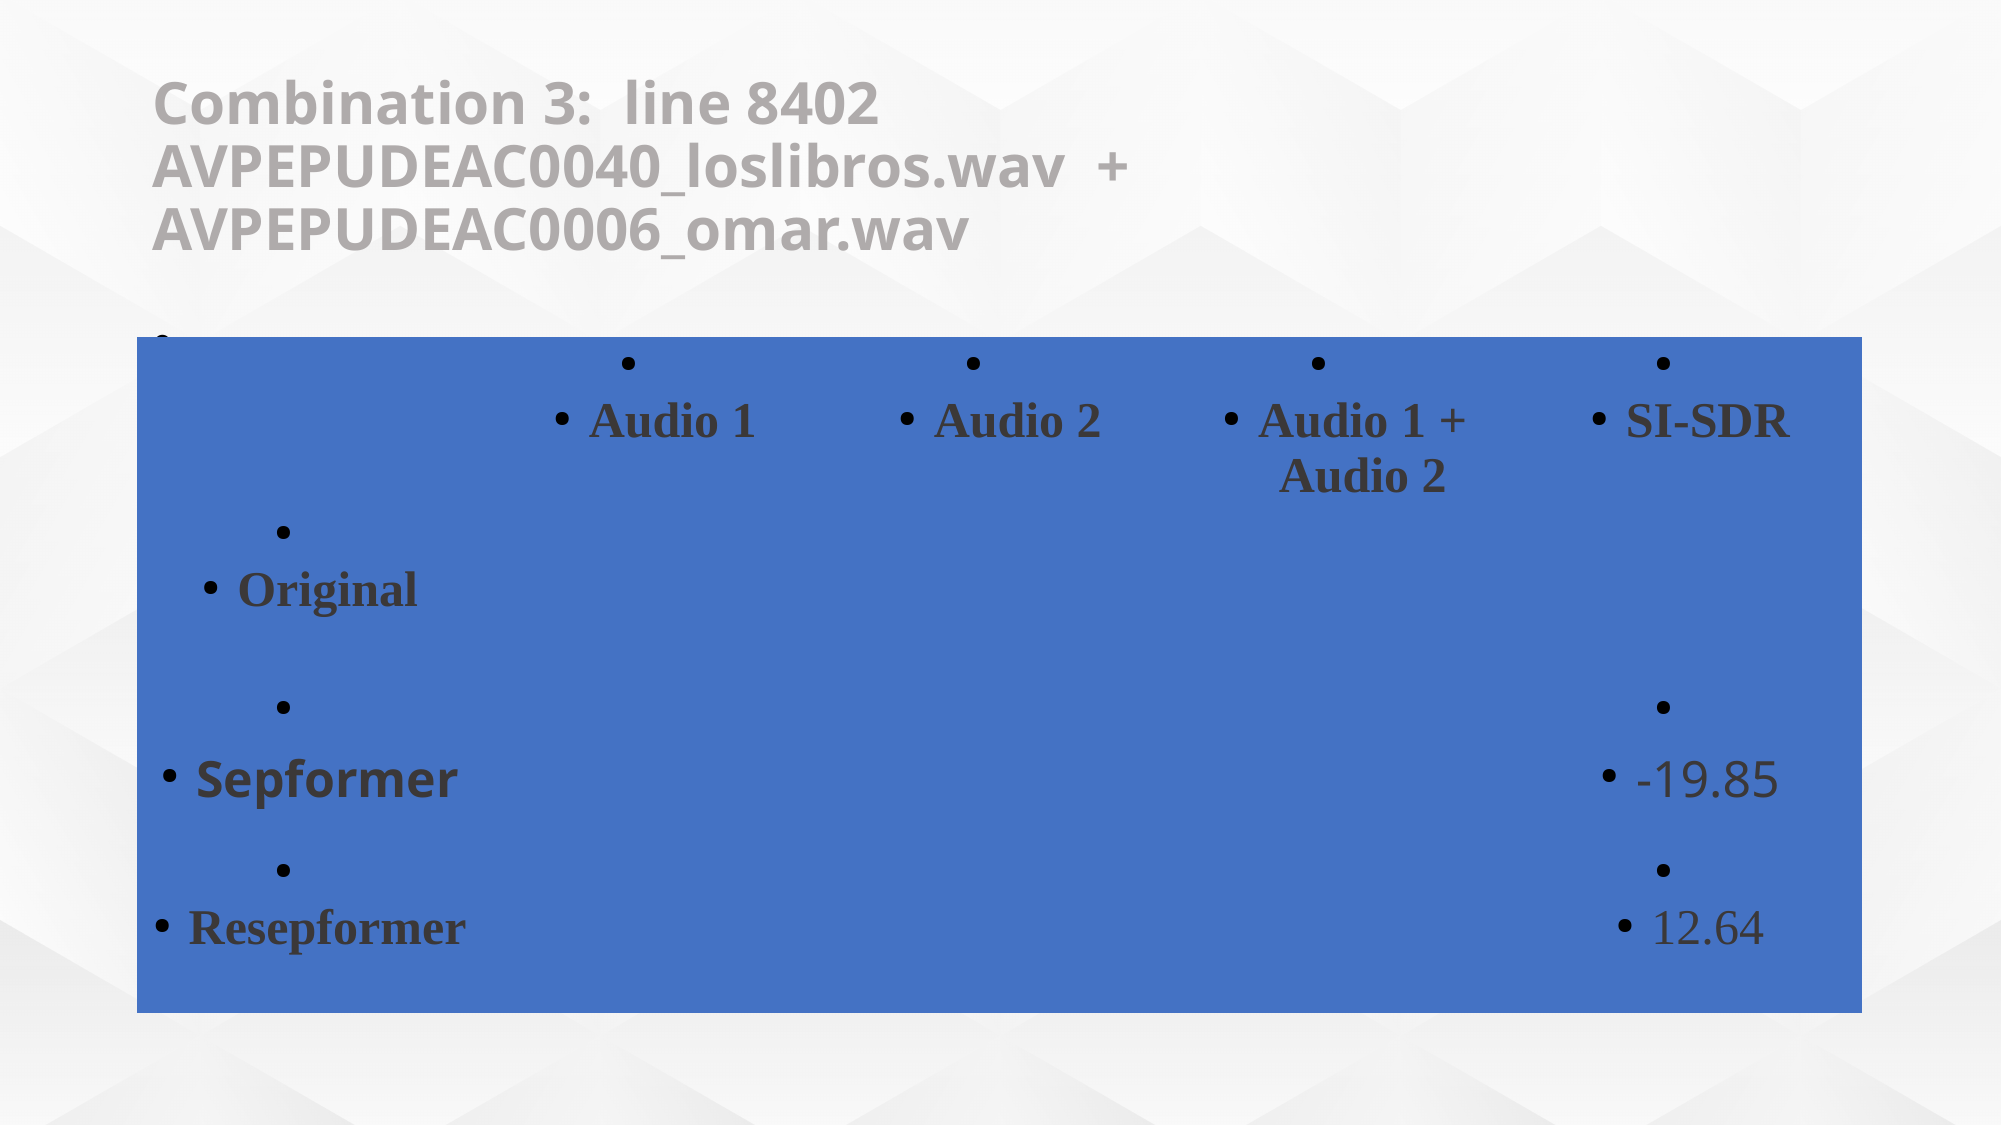

# Combination 3: line 8402 AVPEPUDEAC0040_loslibros.wav + AVPEPUDEAC0006_omar.wav
| | Audio 1 | Audio 2 | Audio 1 + Audio 2 | SI-SDR |
| --- | --- | --- | --- | --- |
| Original | | | | |
| Sepformer | | | | -19.85 |
| Resepformer | | | | 12.64 |